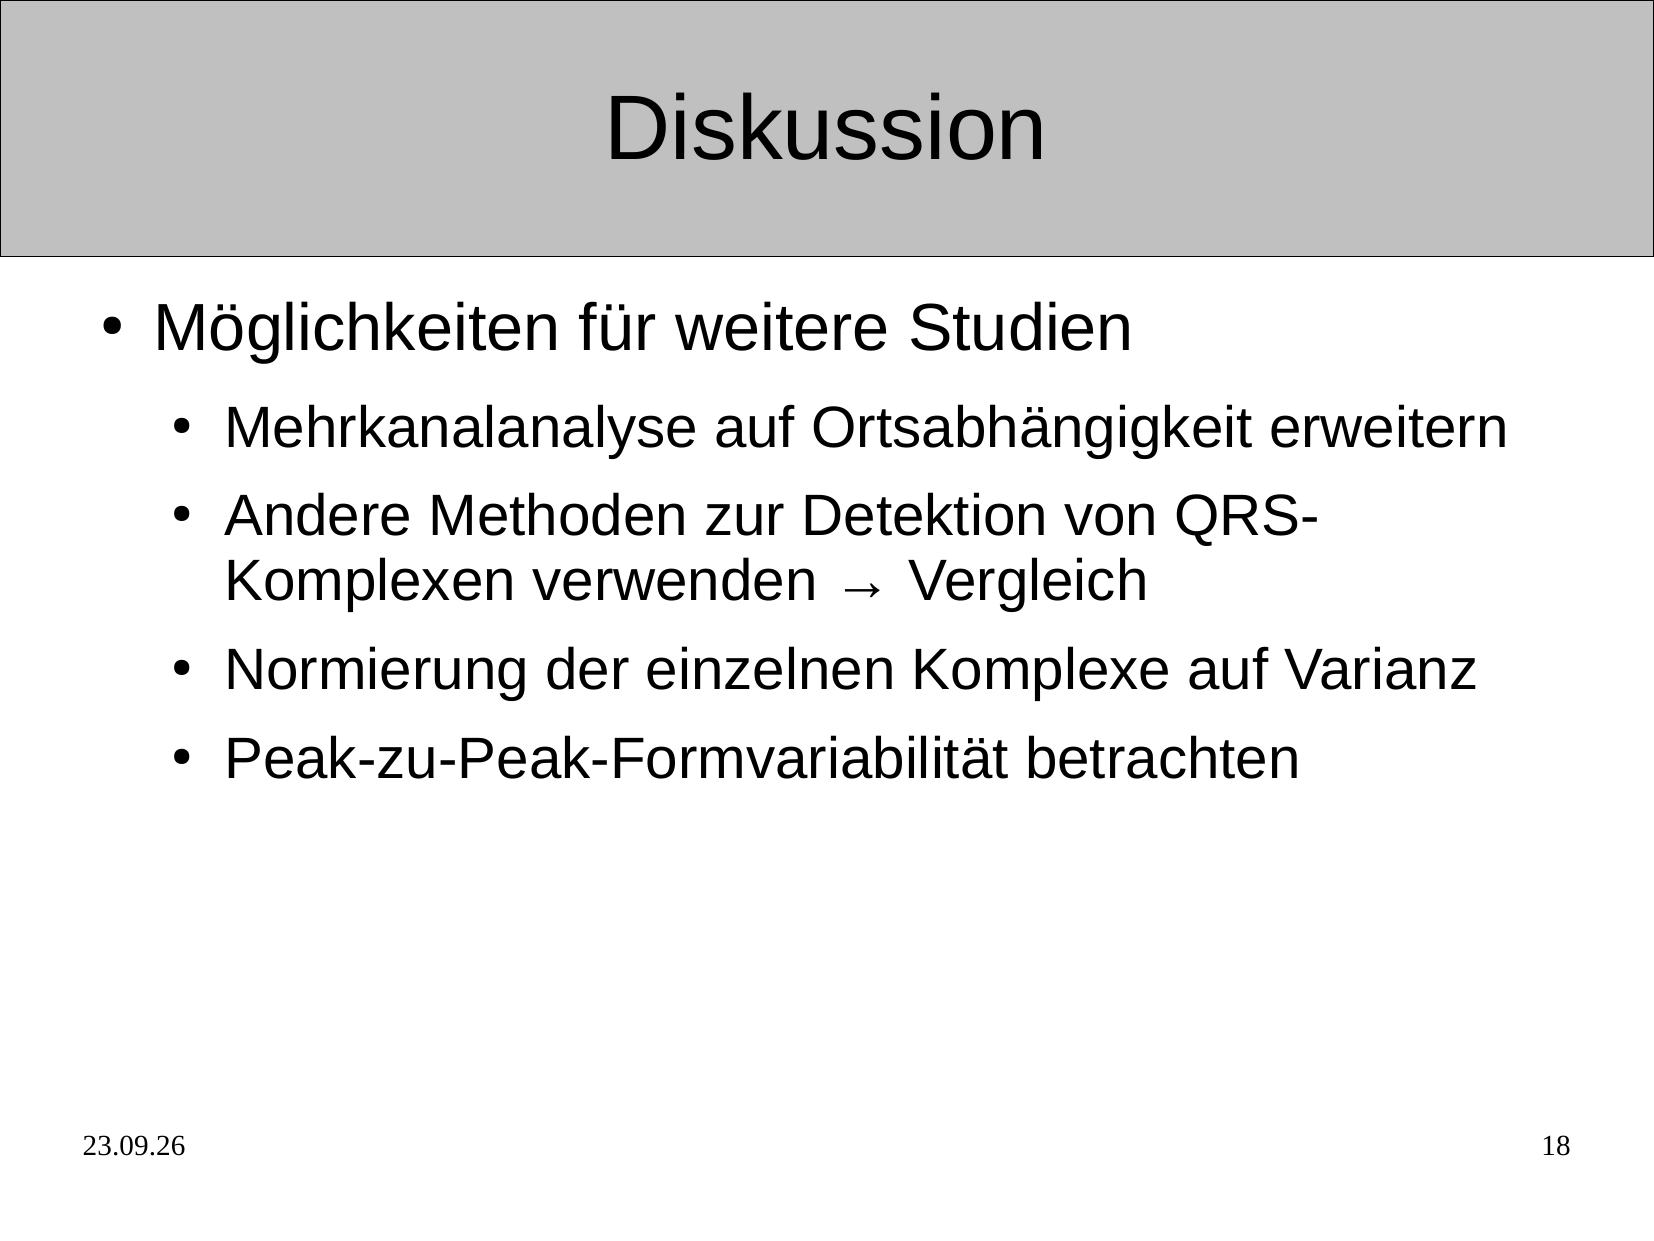

Diskussion
#
Möglichkeiten für weitere Studien
Mehrkanalanalyse auf Ortsabhängigkeit erweitern
Andere Methoden zur Detektion von QRS-Komplexen verwenden → Vergleich
Normierung der einzelnen Komplexe auf Varianz
Peak-zu-Peak-Formvariabilität betrachten
18